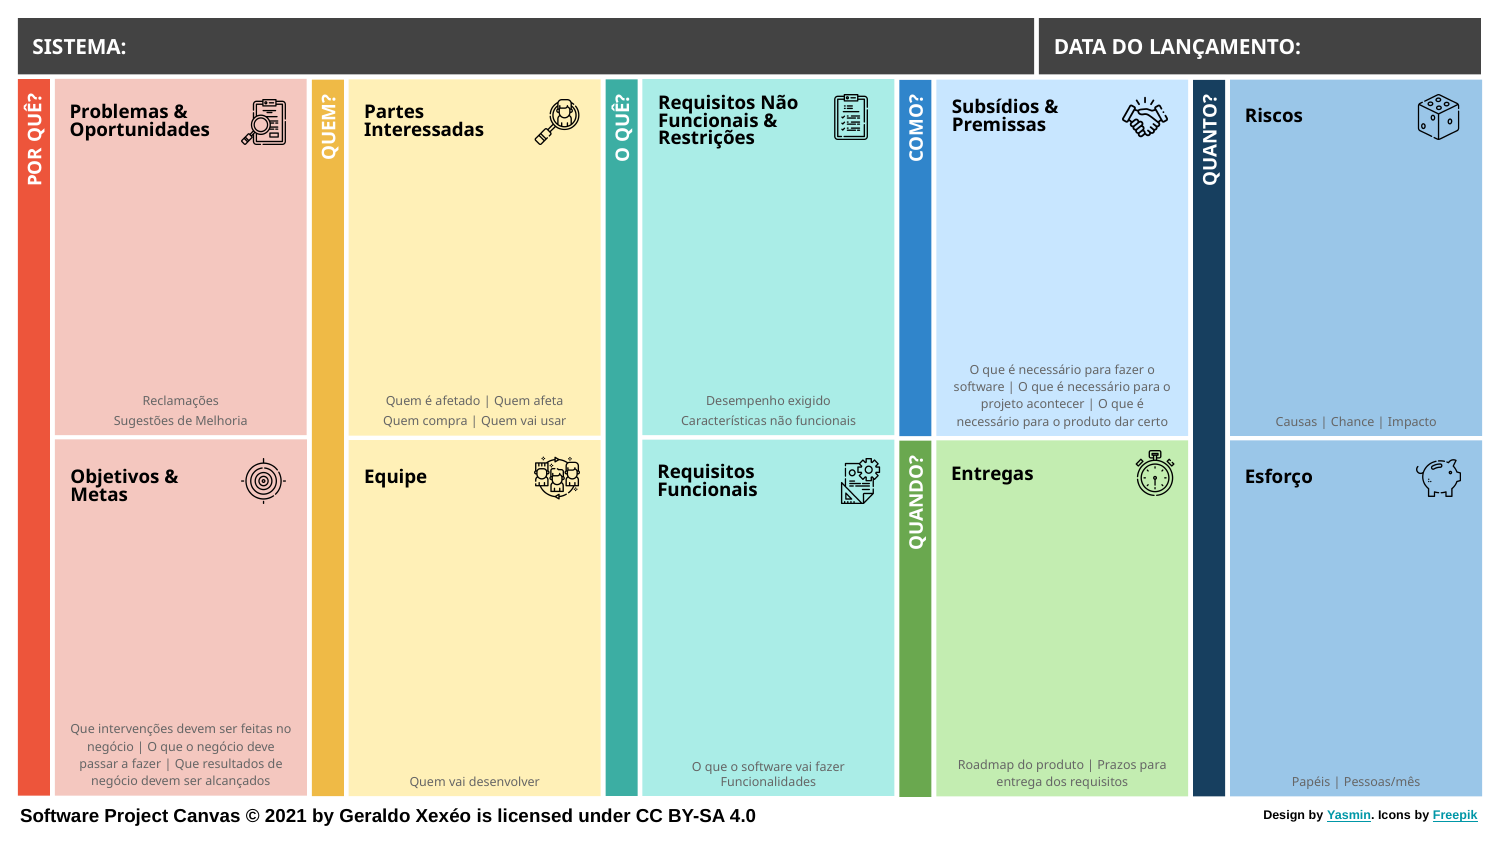

SISTEMA:
DATA DO LANÇAMENTO:
Reclamações
Sugestões de Melhoria
Desempenho exigido
Características não funcionais
Quem é afetado | Quem afeta
Quem compra | Quem vai usar
O que é necessário para fazer o software | O que é necessário para o projeto acontecer | O que é necessário para o produto dar certo
Causas | Chance | Impacto
Requisitos Não Funcionais &
Restrições
Subsídios &
Premissas
Problemas & Oportunidades
Partes
Interessadas
Riscos
COMO?
POR QUÊ?
O QUÊ?
QUEM?
QUANTO?
Que intervenções devem ser feitas no negócio | O que o negócio deve passar a fazer | Que resultados de negócio devem ser alcançados
O que o software vai fazer Funcionalidades
Quem vai desenvolver
Roadmap do produto | Prazos para entrega dos requisitos
Papéis | Pessoas/mês
Requisitos
Funcionais
Entregas
Esforço
Objetivos &
Metas
Equipe
QUANDO?
Design by Yasmin. Icons by Freepik
Software Project Canvas © 2021 by Geraldo Xexéo is licensed under CC BY-SA 4.0